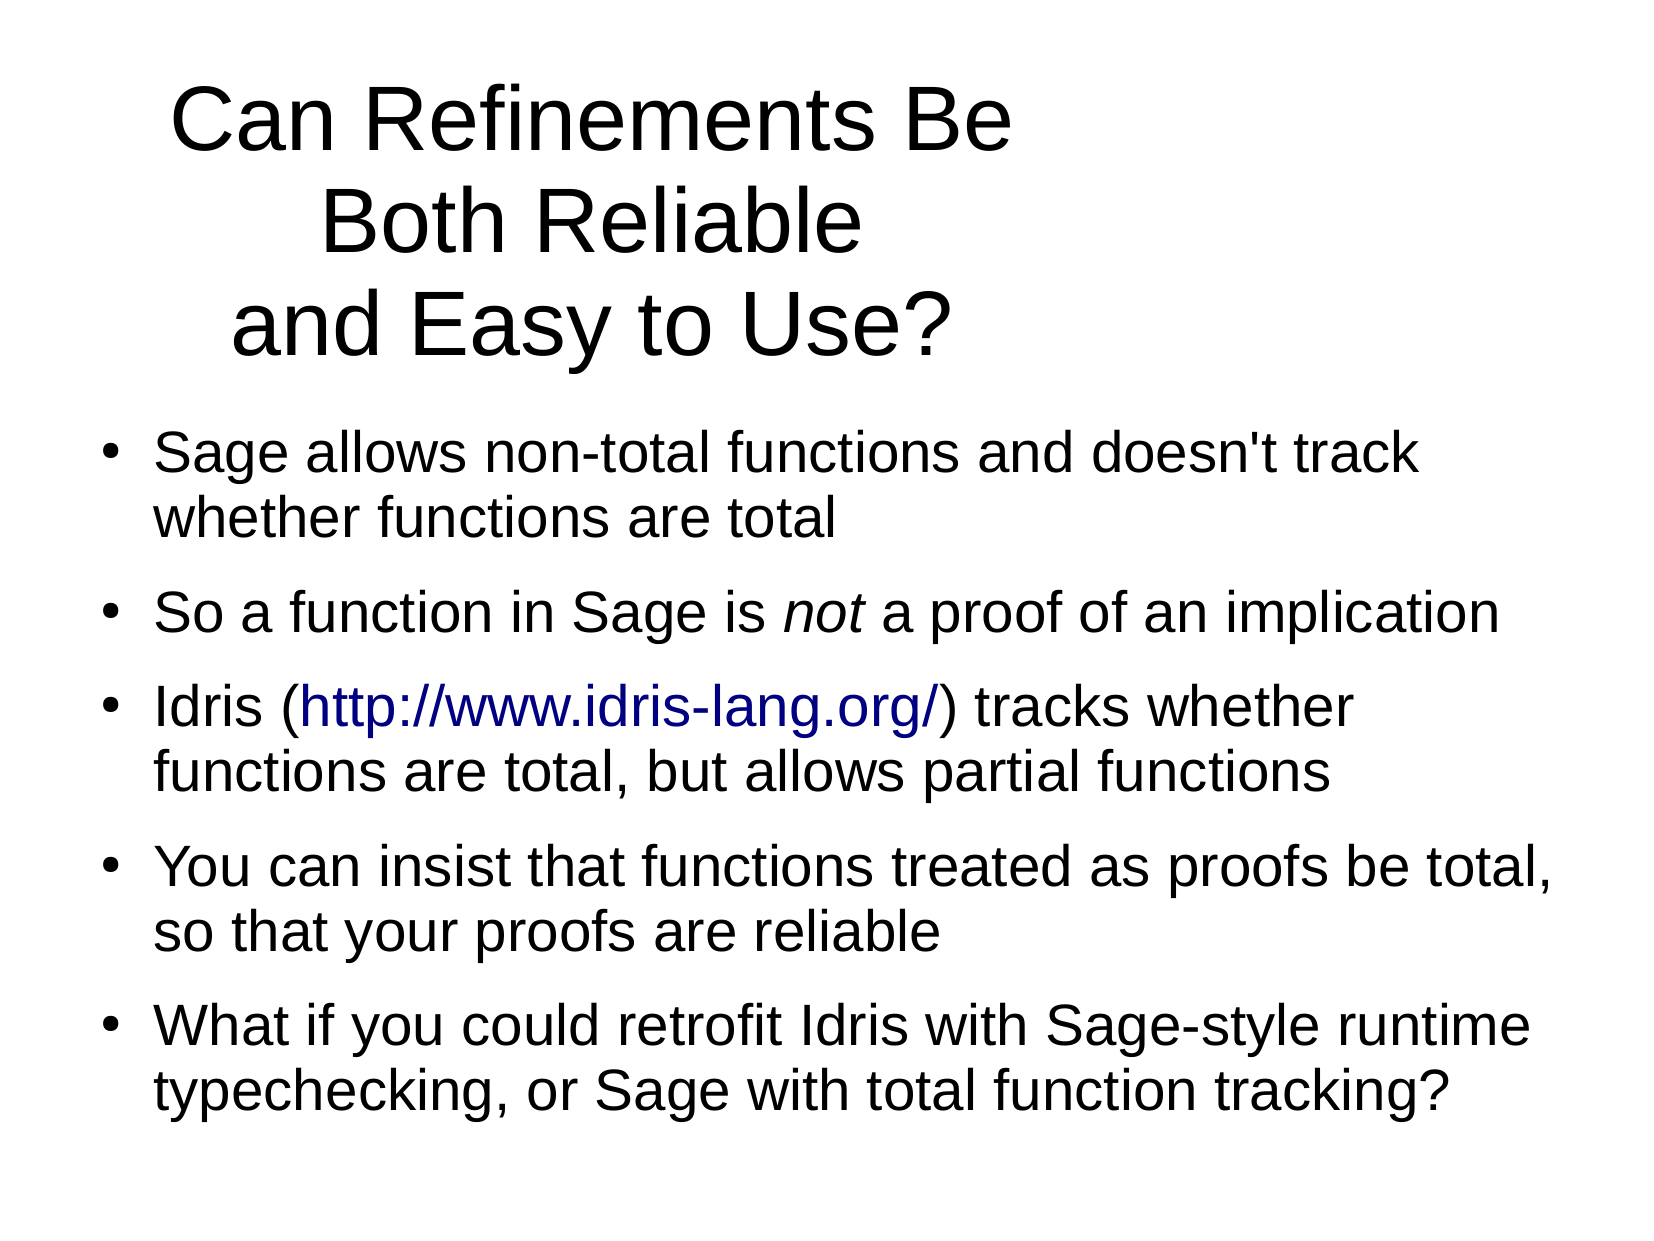

# Can Refinements Be Both Reliable and Easy to Use?
Sage allows non-total functions and doesn't track whether functions are total
So a function in Sage is not a proof of an implication
Idris (http://www.idris-lang.org/) tracks whether functions are total, but allows partial functions
You can insist that functions treated as proofs be total, so that your proofs are reliable
What if you could retrofit Idris with Sage-style runtime typechecking, or Sage with total function tracking?